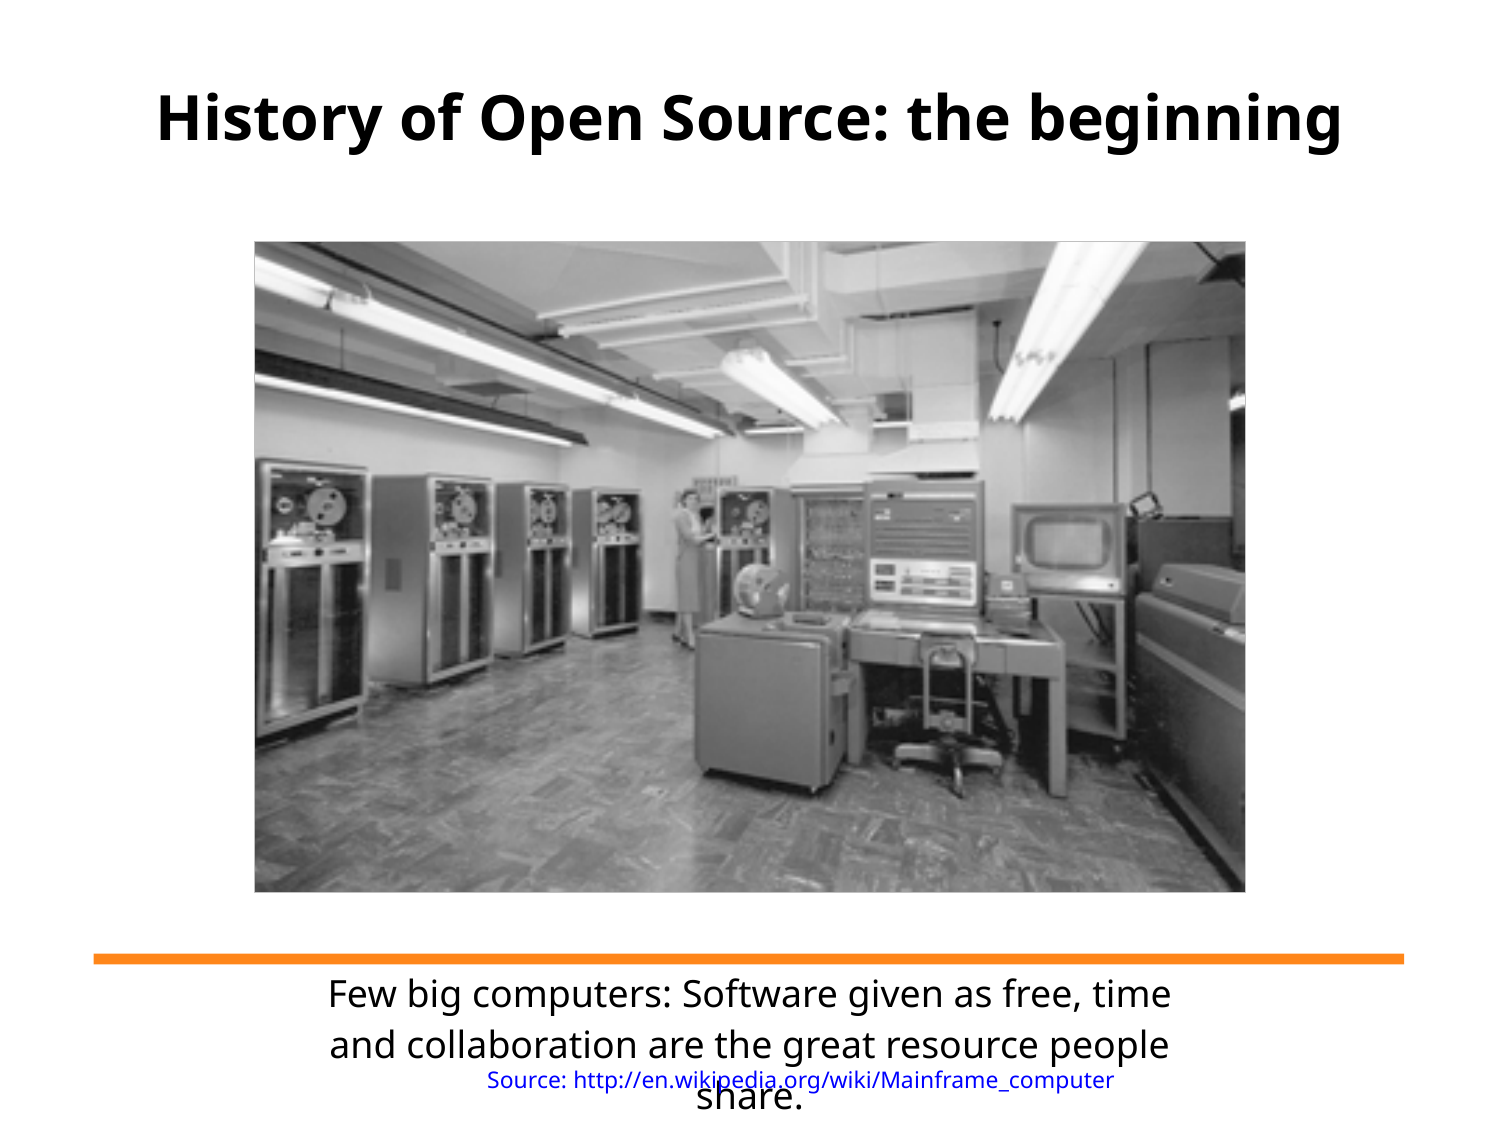

# History of Open Source: the beginning
Few big computers: Software given as free, time and collaboration are the great resource people share.
Source: http://en.wikipedia.org/wiki/Mainframe_computer